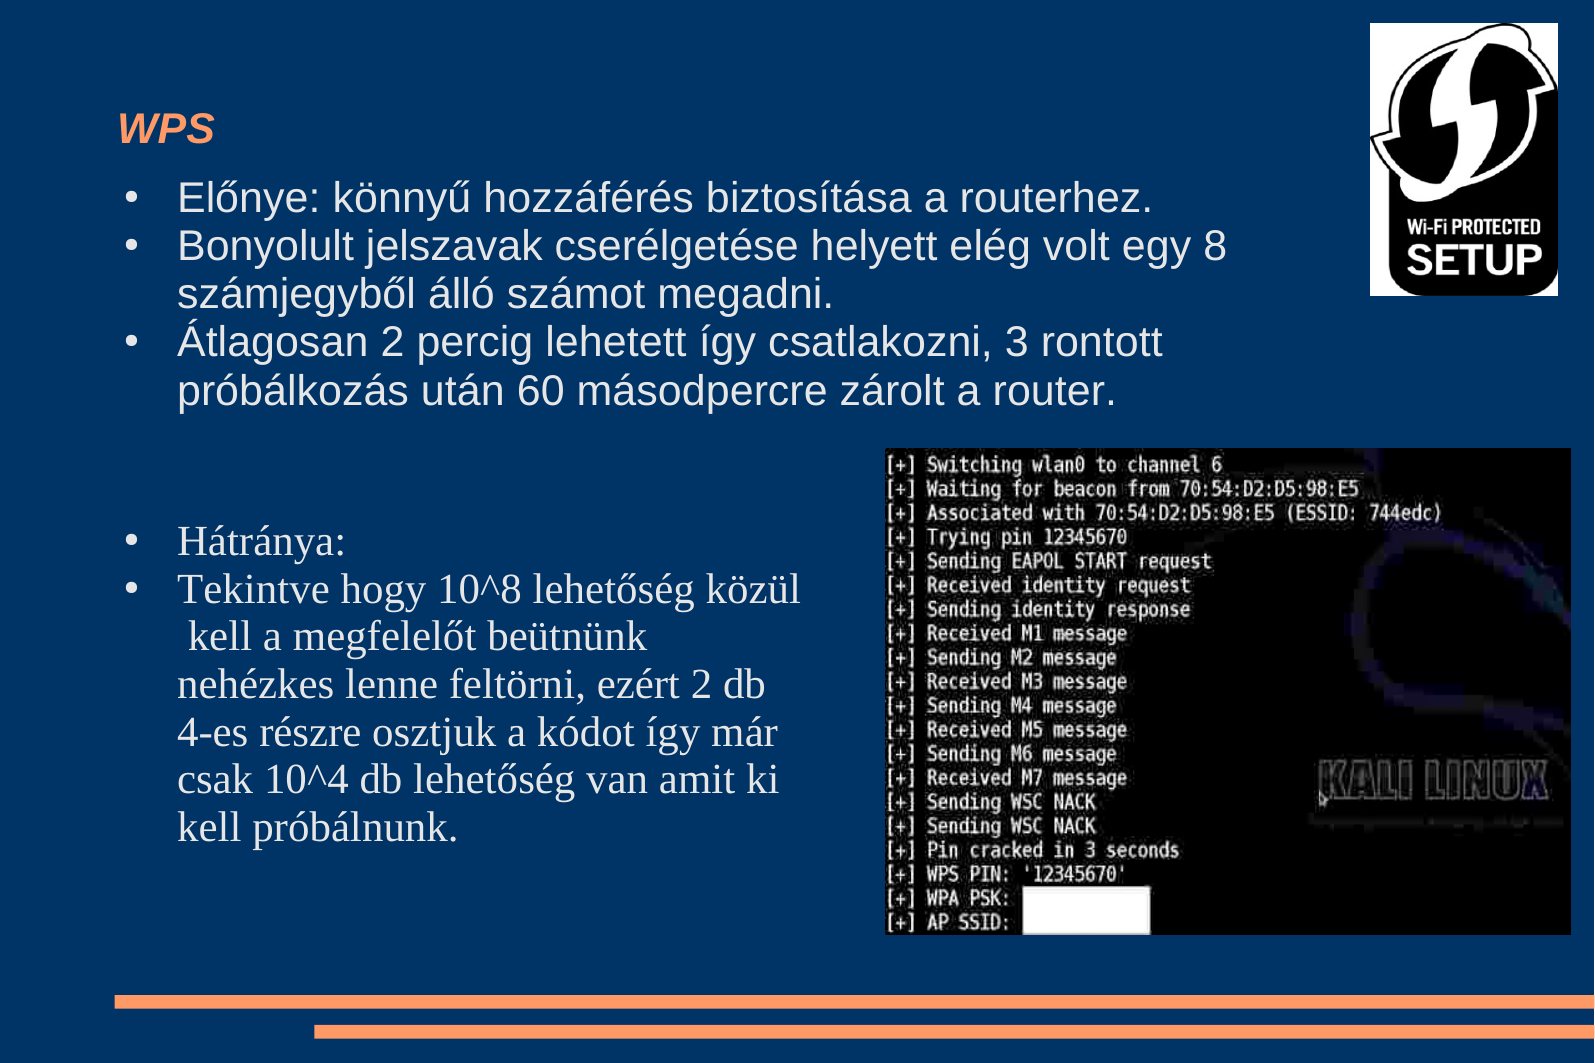

# WPS
Előnye: könnyű hozzáférés biztosítása a routerhez.
Bonyolult jelszavak cserélgetése helyett elég volt egy 8 számjegyből álló számot megadni.
Átlagosan 2 percig lehetett így csatlakozni, 3 rontott próbálkozás után 60 másodpercre zárolt a router.
Hátránya:
Tekintve hogy 10^8 lehetőség közül kell a megfelelőt beütnünk nehézkes lenne feltörni, ezért 2 db 4-es részre osztjuk a kódot így már csak 10^4 db lehetőség van amit ki kell próbálnunk.